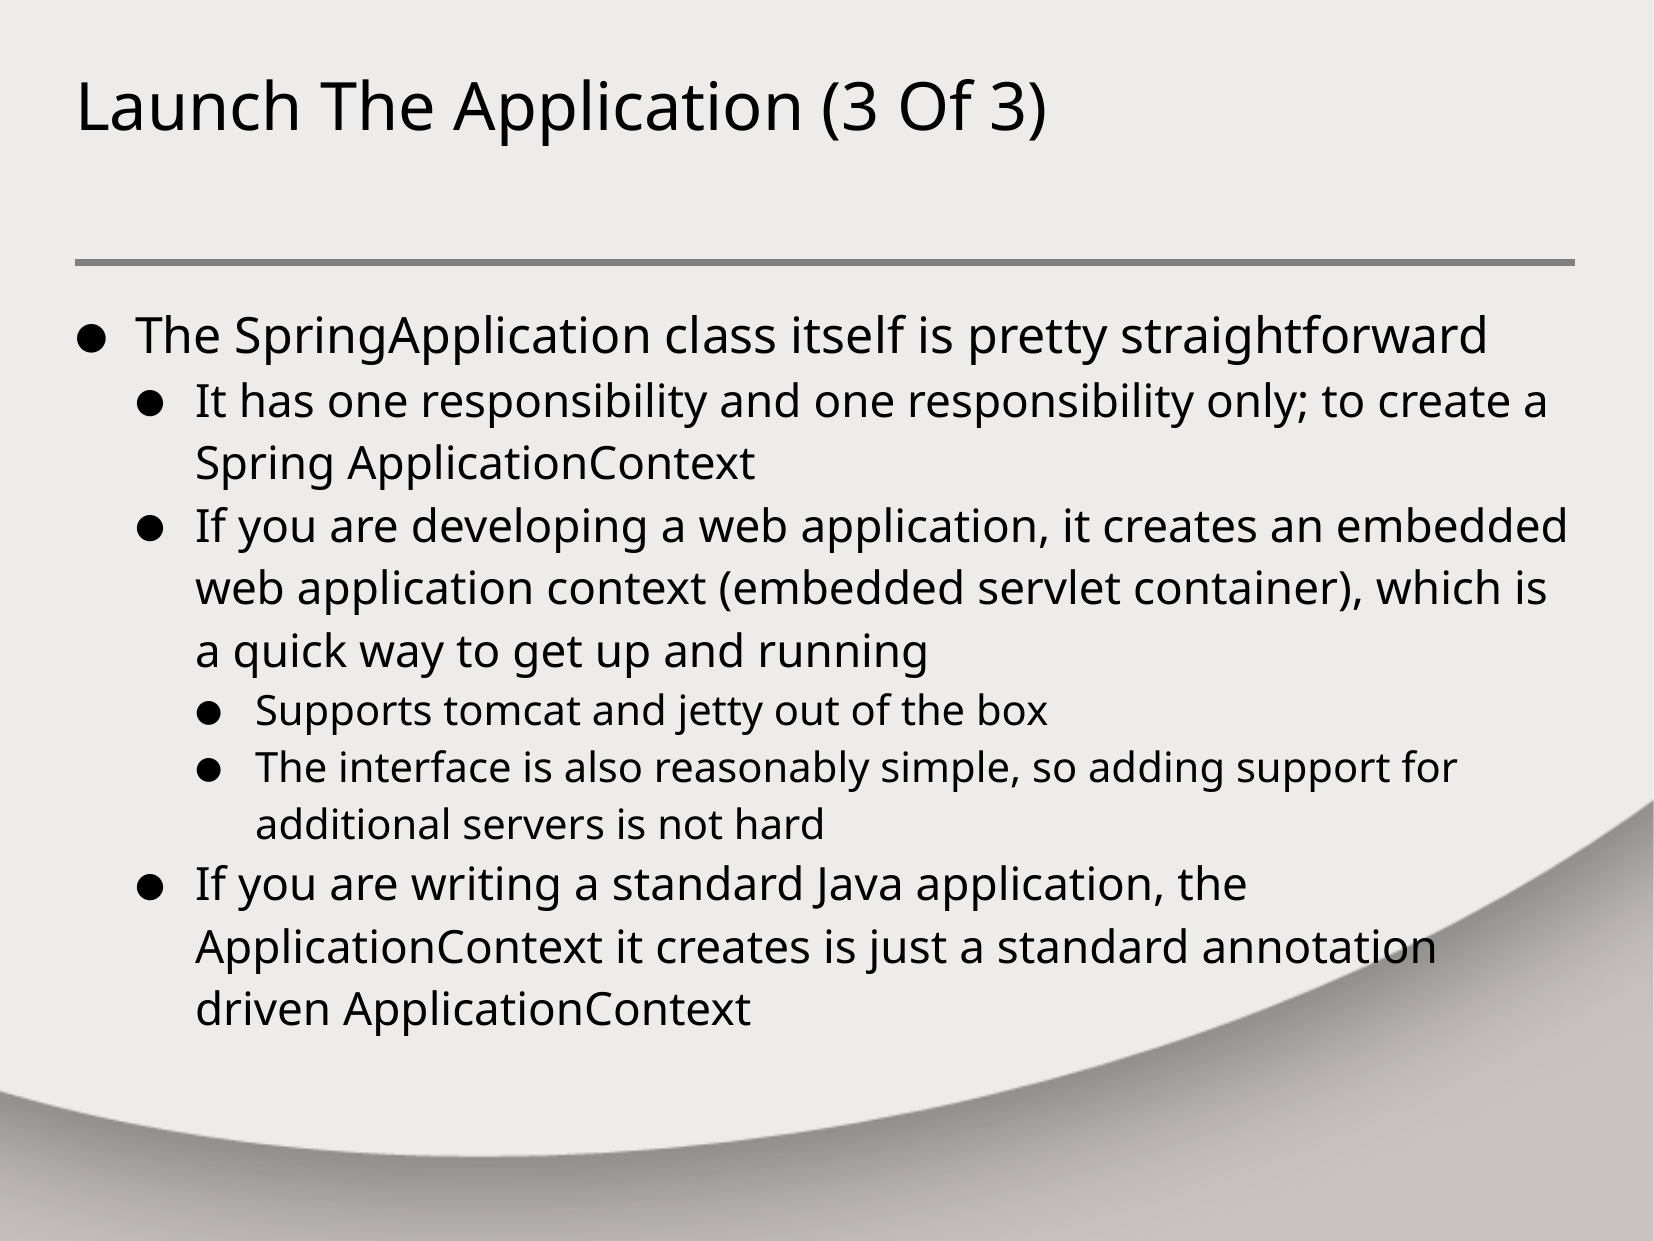

Launch The Application (3 Of 3)
# The SpringApplication class itself is pretty straightforward
It has one responsibility and one responsibility only; to create a Spring ApplicationContext
If you are developing a web application, it creates an embedded web application context (embedded servlet container), which is a quick way to get up and running
Supports tomcat and jetty out of the box
The interface is also reasonably simple, so adding support for additional servers is not hard
If you are writing a standard Java application, the ApplicationContext it creates is just a standard annotation driven ApplicationContext